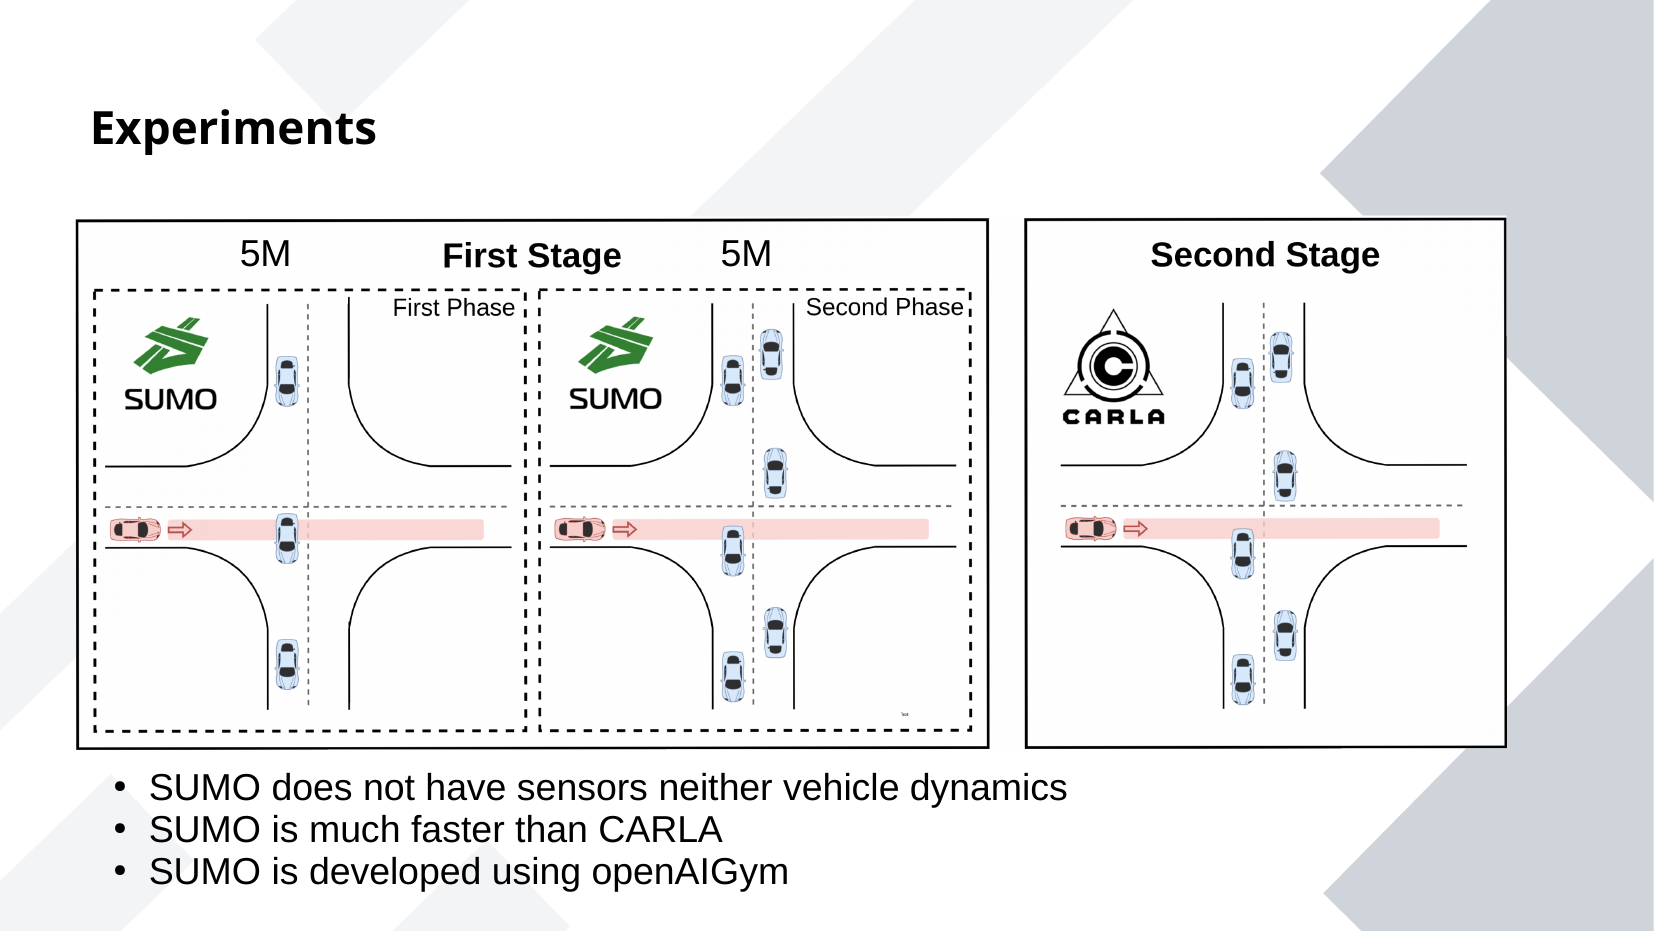

Experiments
5M
5M
SUMO does not have sensors neither vehicle dynamics
SUMO is much faster than CARLA
SUMO is developed using openAIGym